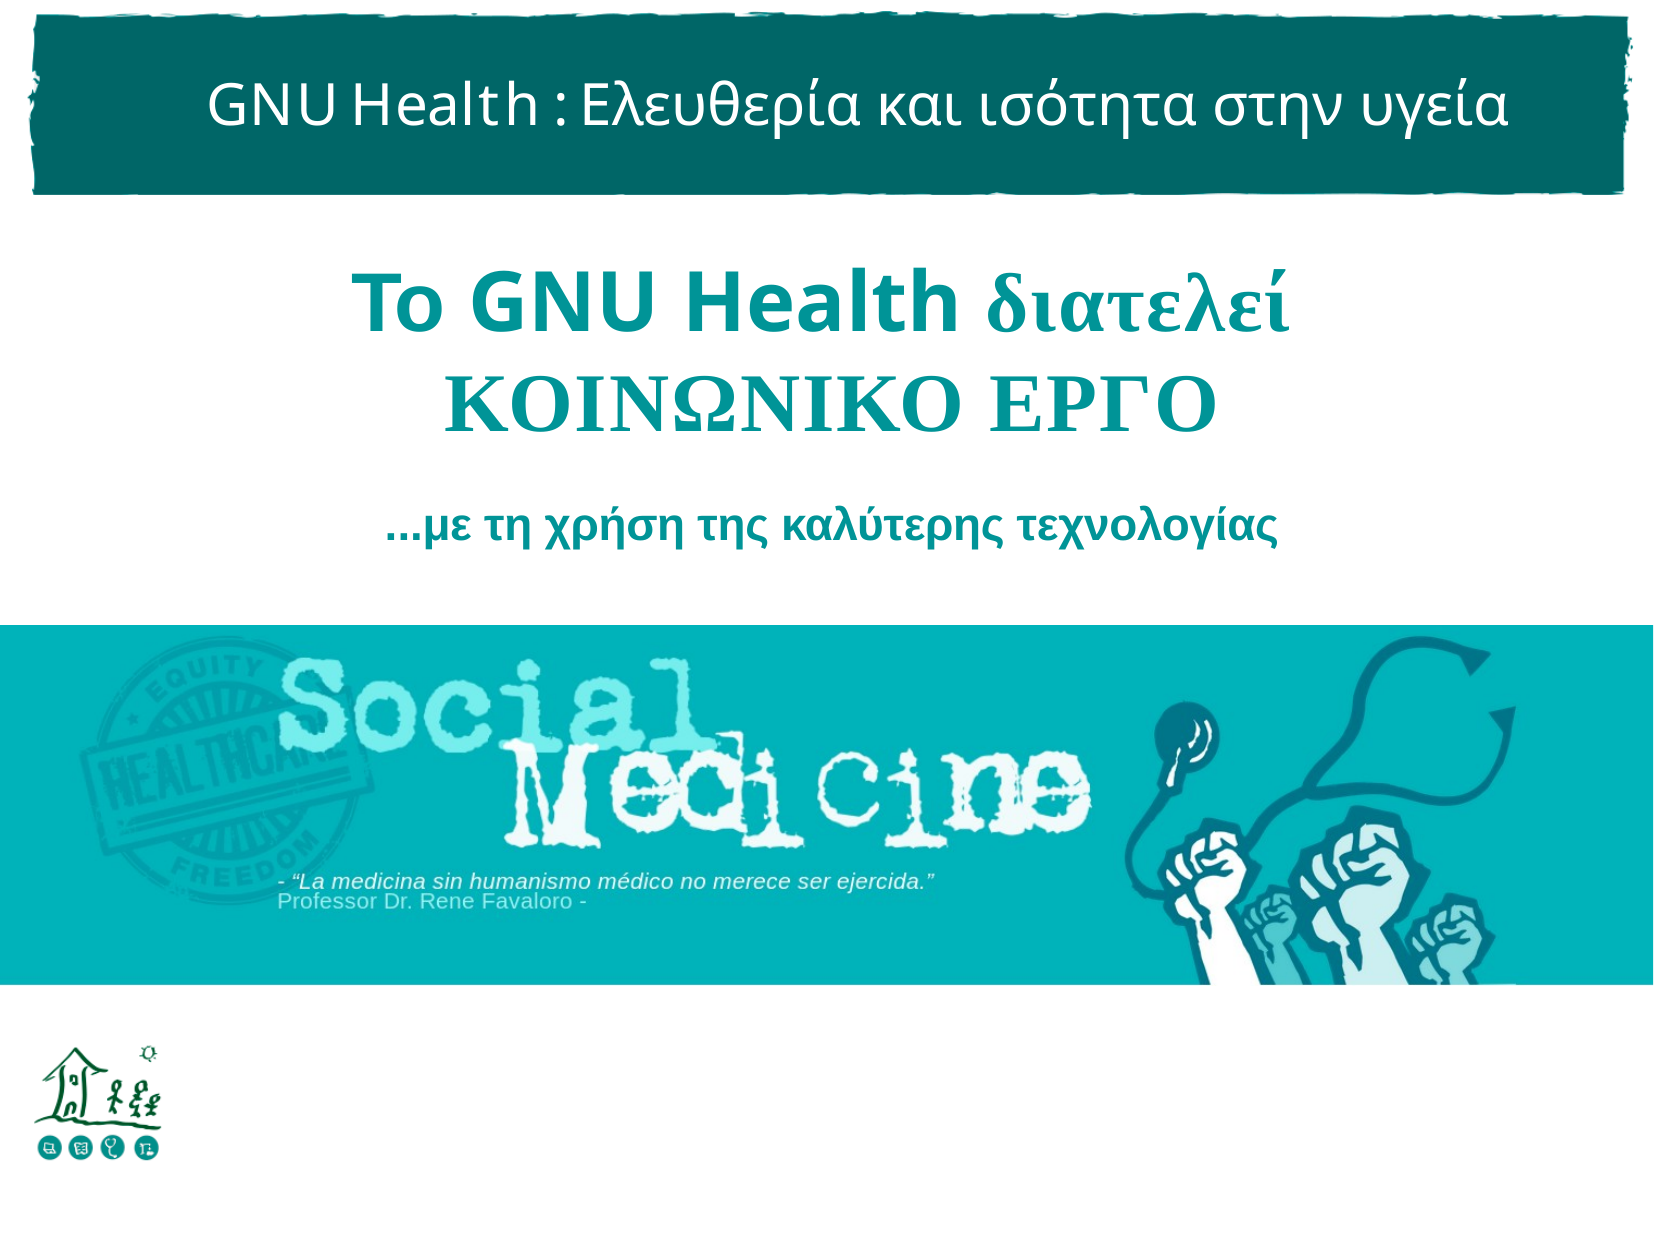

GNUHealth:Ελευθερία και ισότητα στην υγεία
Το GNU Health διατελεί
ΚΟΙΝΩΝΙΚΟ ΕΡΓΟ
...με τη χρήση της καλύτερης τεχνολογίας